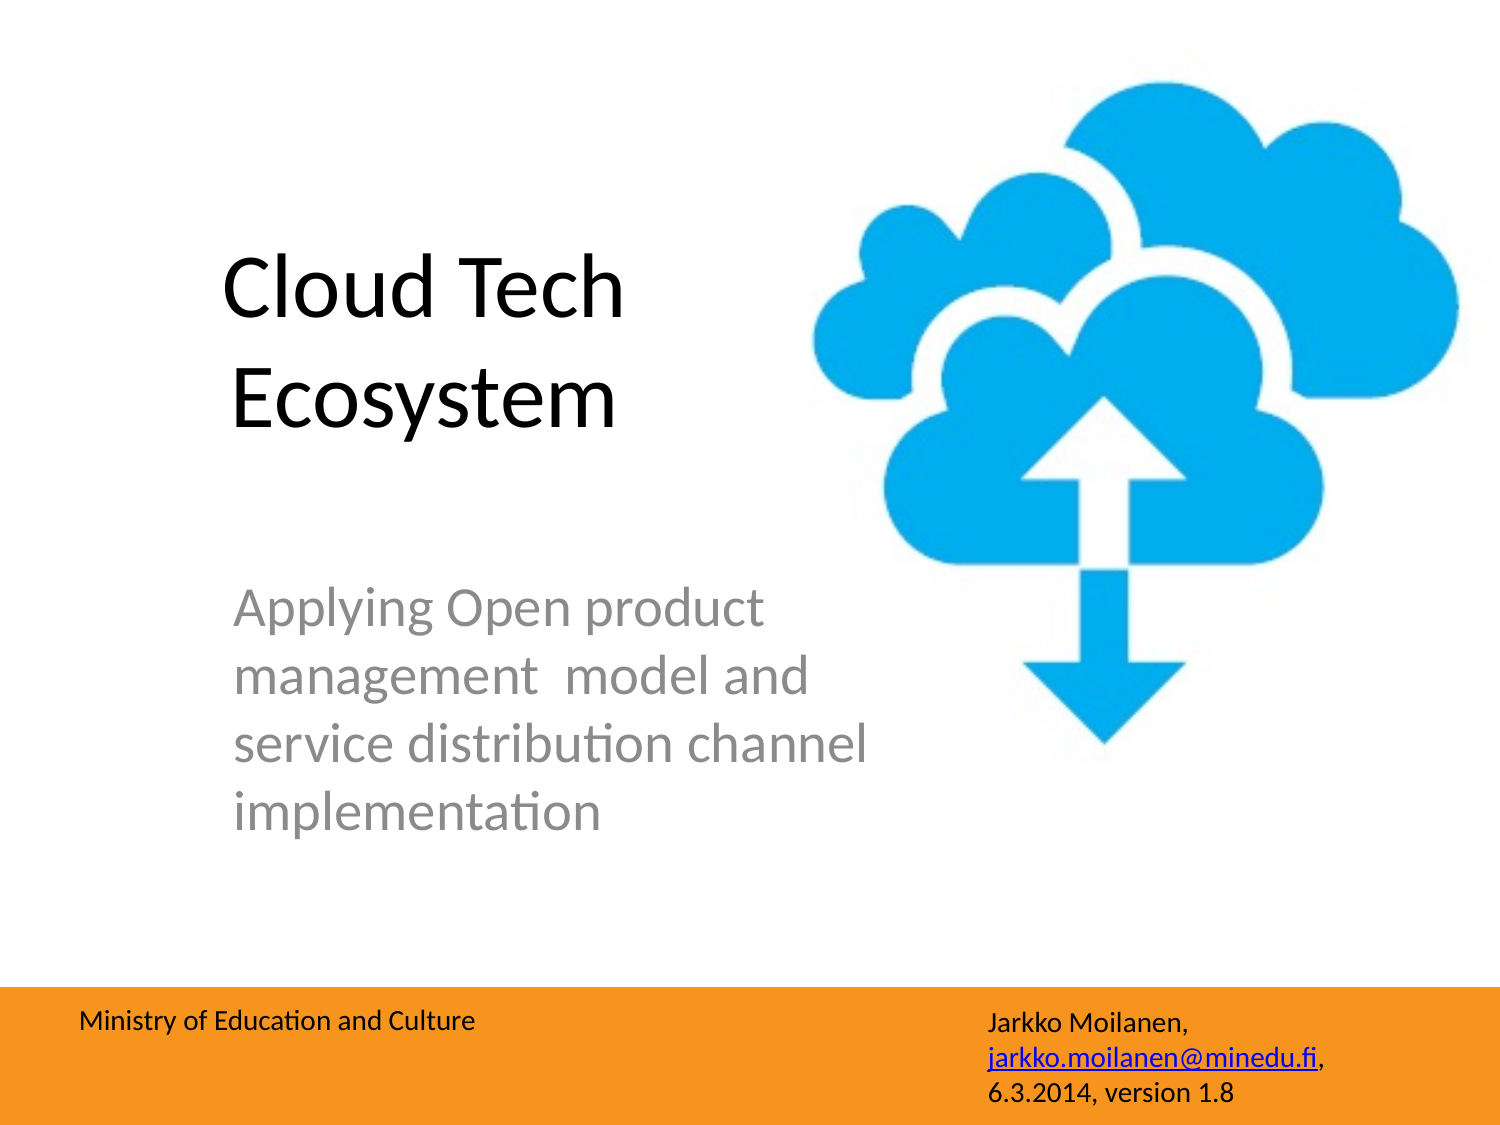

# Cloud Tech Ecosystem
Applying Open product management model and service distribution channel implementation
Ministry of Education and Culture
Jarkko Moilanen, jarkko.moilanen@minedu.fi,
6.3.2014, version 1.8